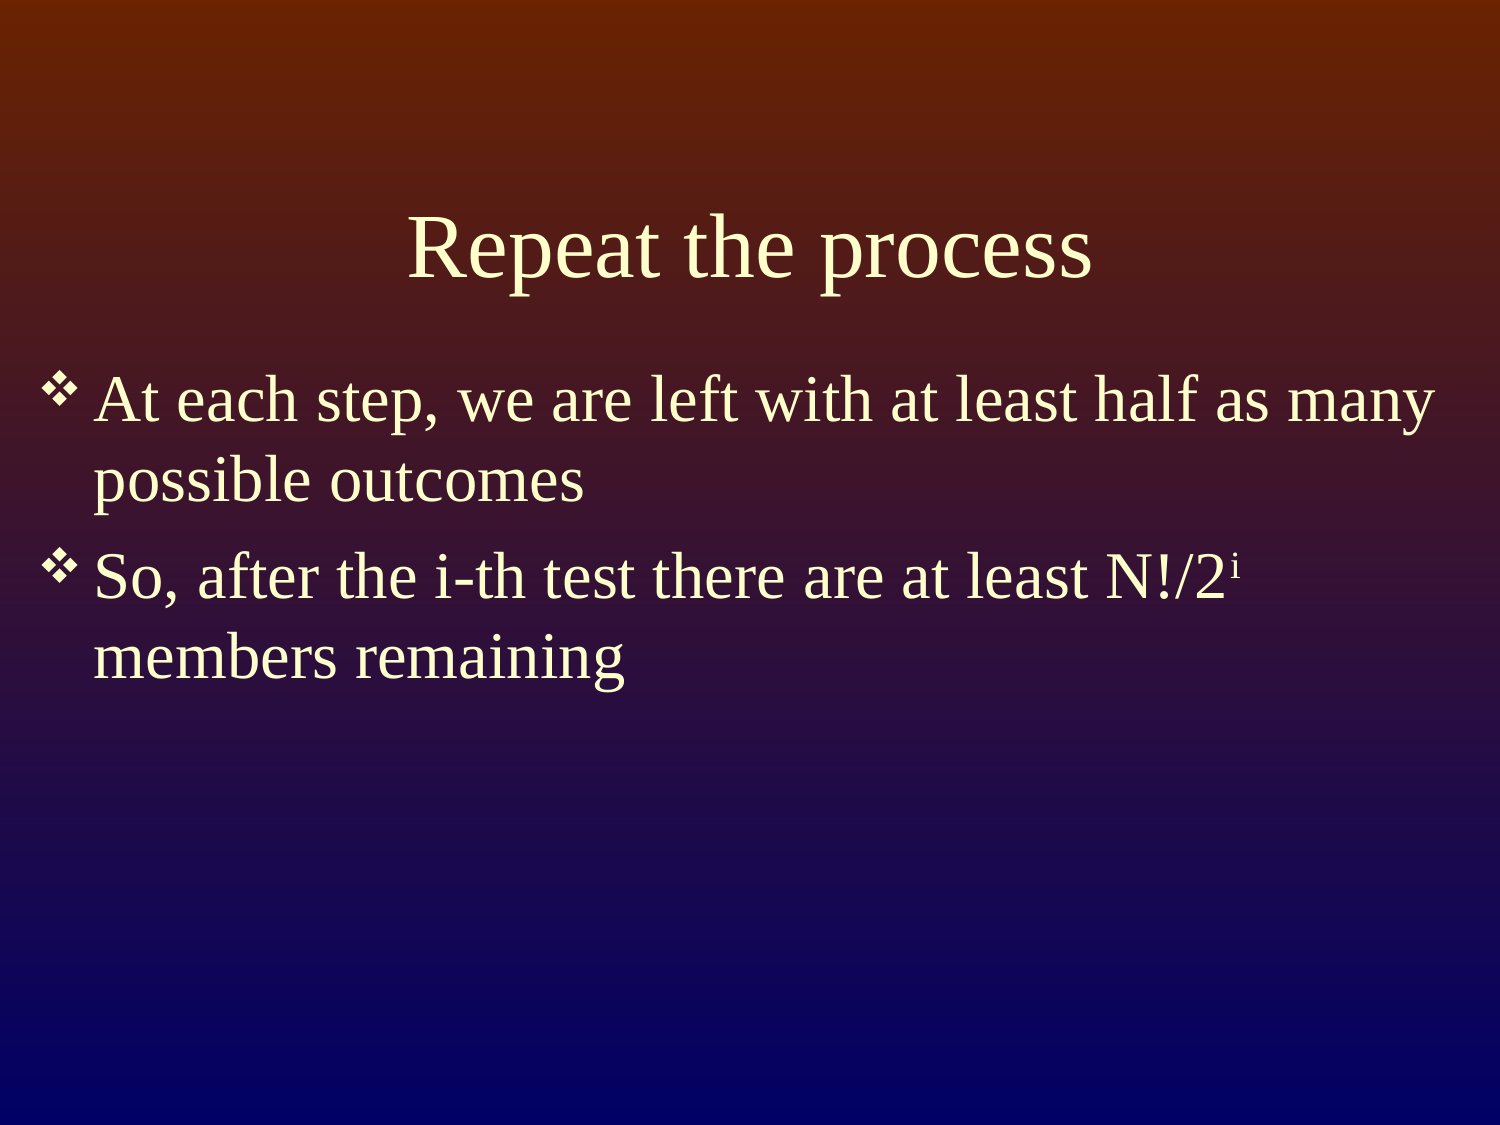

# Repeat the process
At each step, we are left with at least half as many possible outcomes
So, after the i-th test there are at least N!/2i members remaining